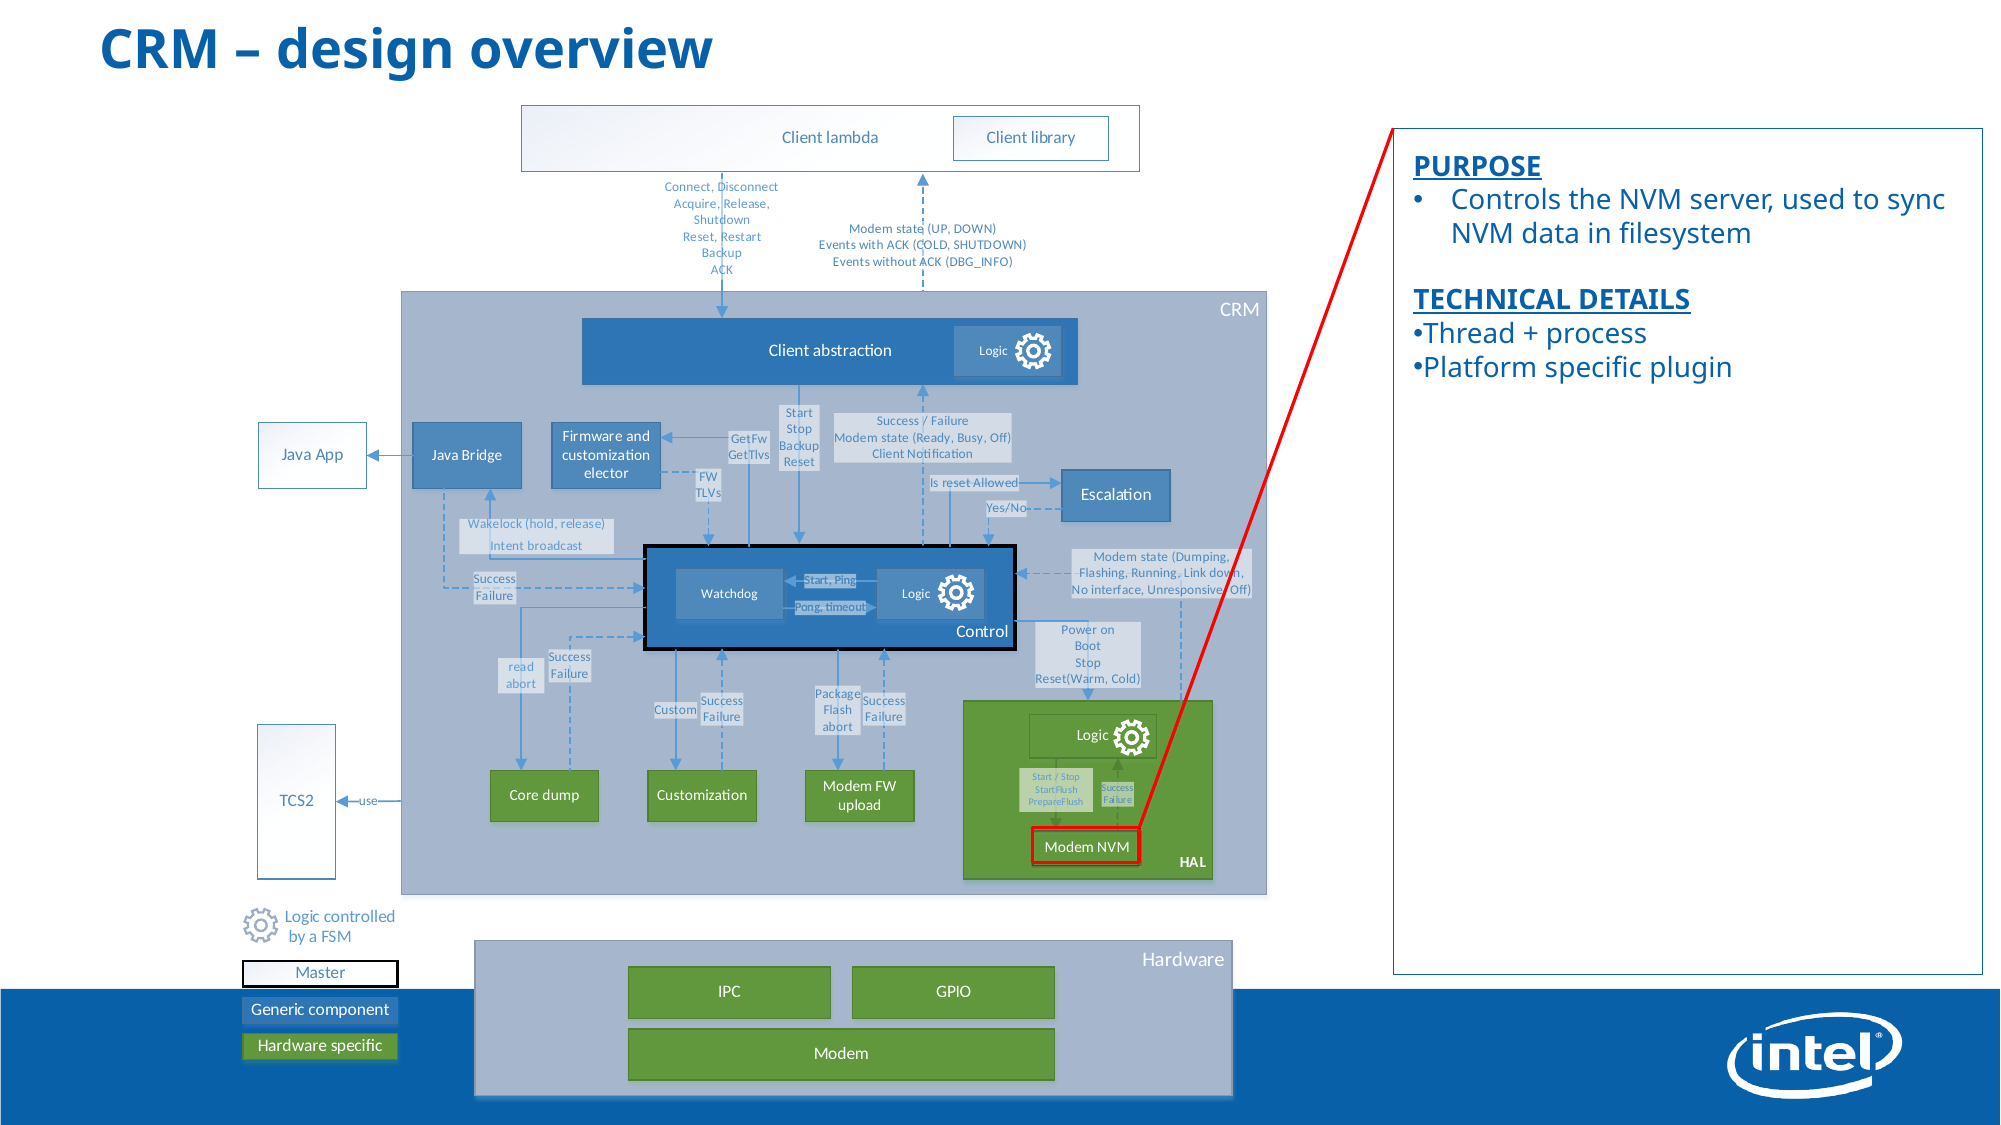

# CRM – design overview
PURPOSE
Controls the NVM server, used to sync NVM data in filesystem
TECHNICAL DETAILS
Thread + process
Platform specific plugin